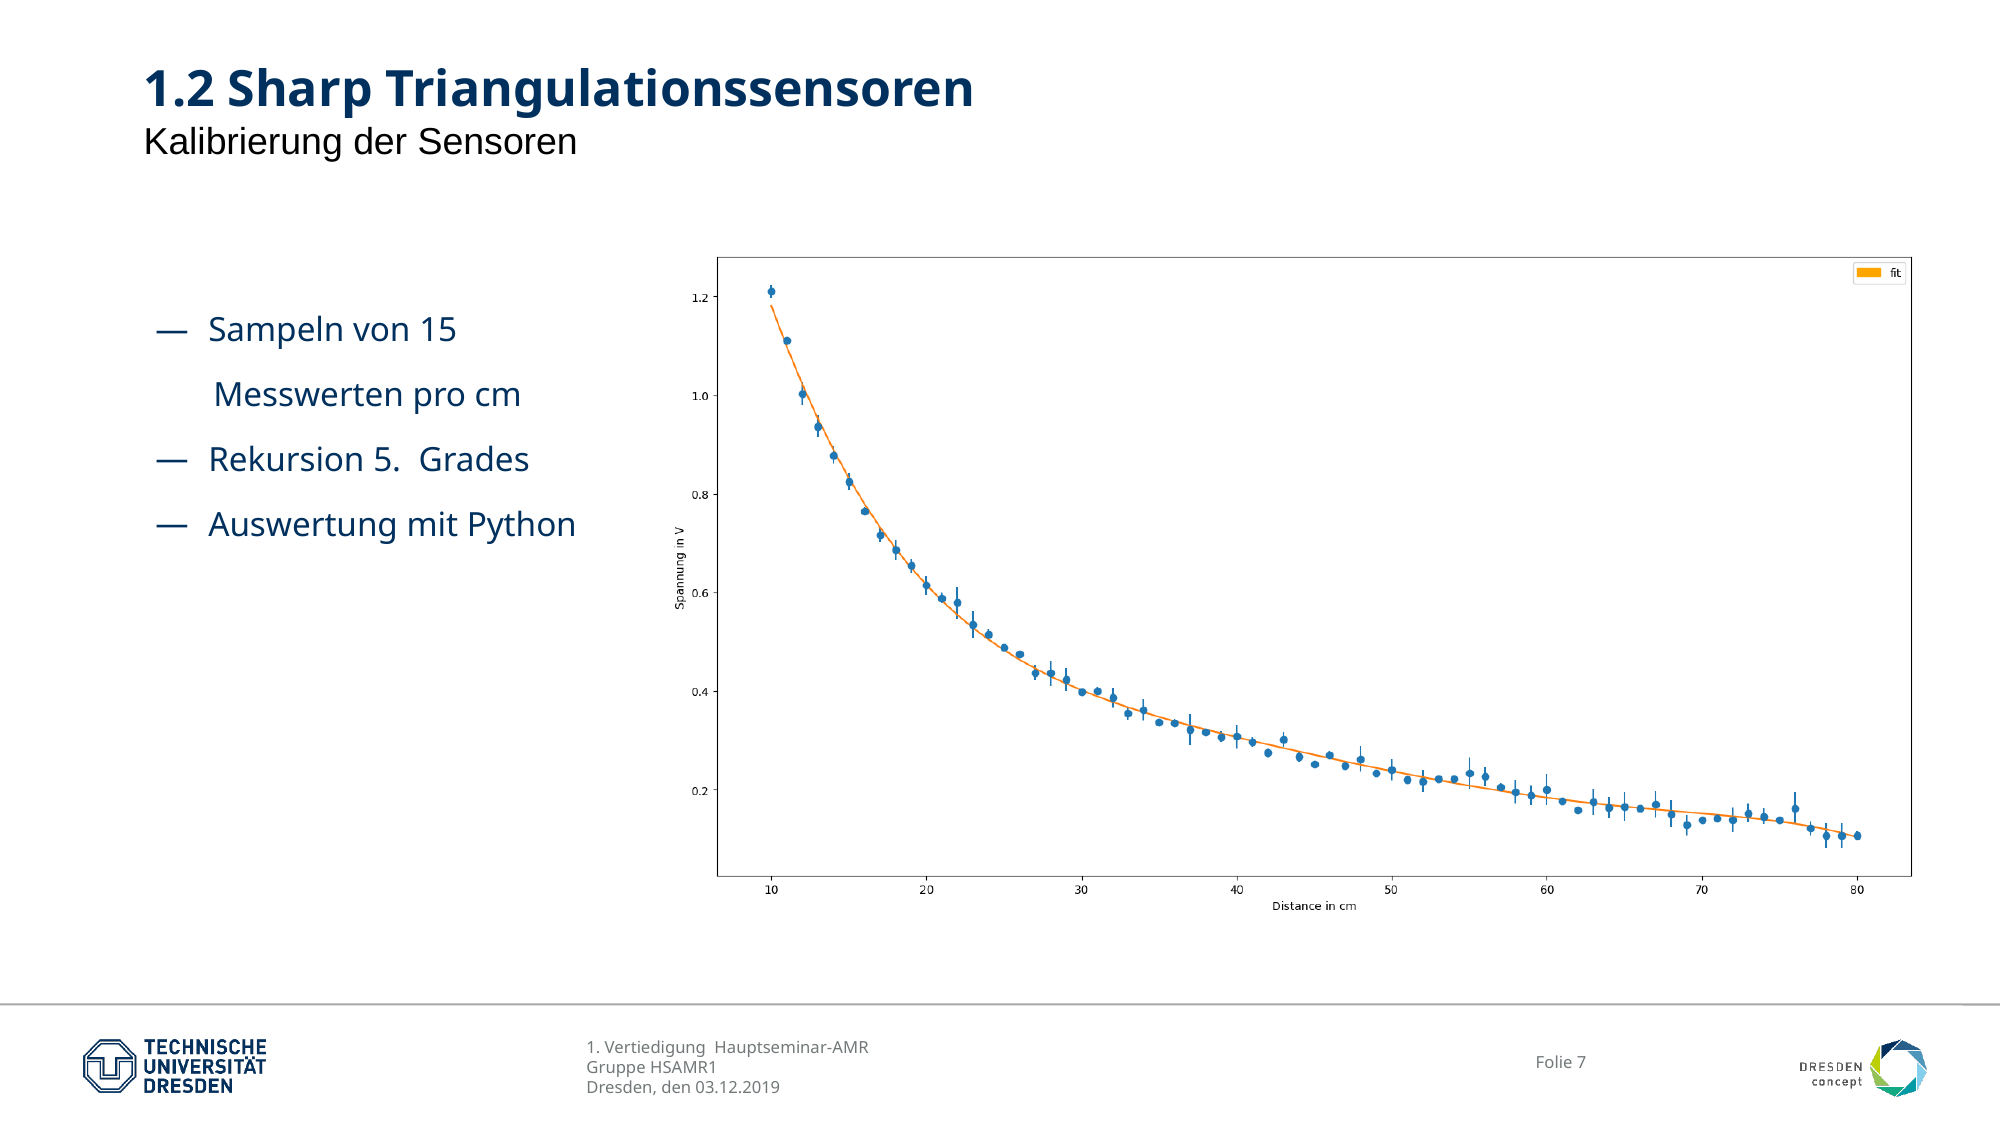

1.2 Sharp Triangulationssensoren
Kalibrierung der Sensoren
Sampeln von 15
 Messwerten pro cm
Rekursion 5. Grades
Auswertung mit Python